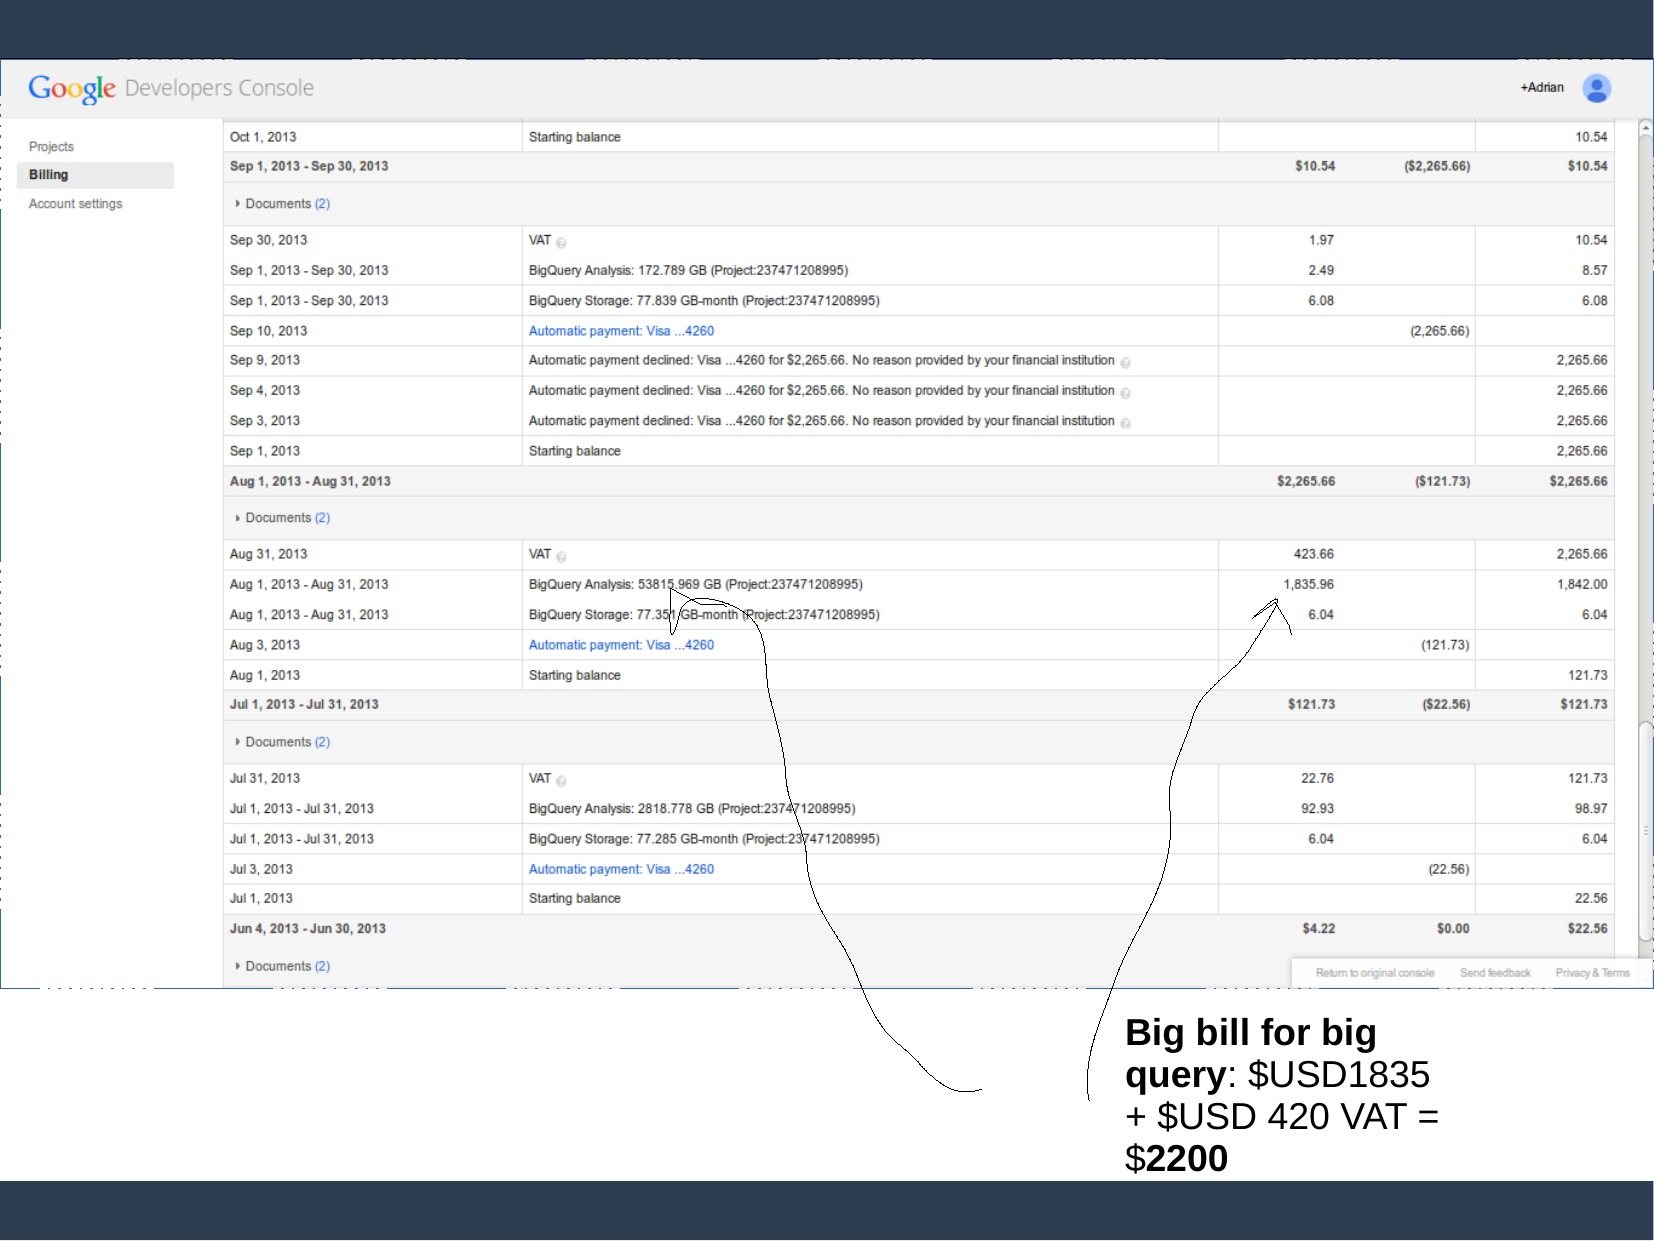

Big bill for big query: $USD1835 + $USD 420 VAT = $2200